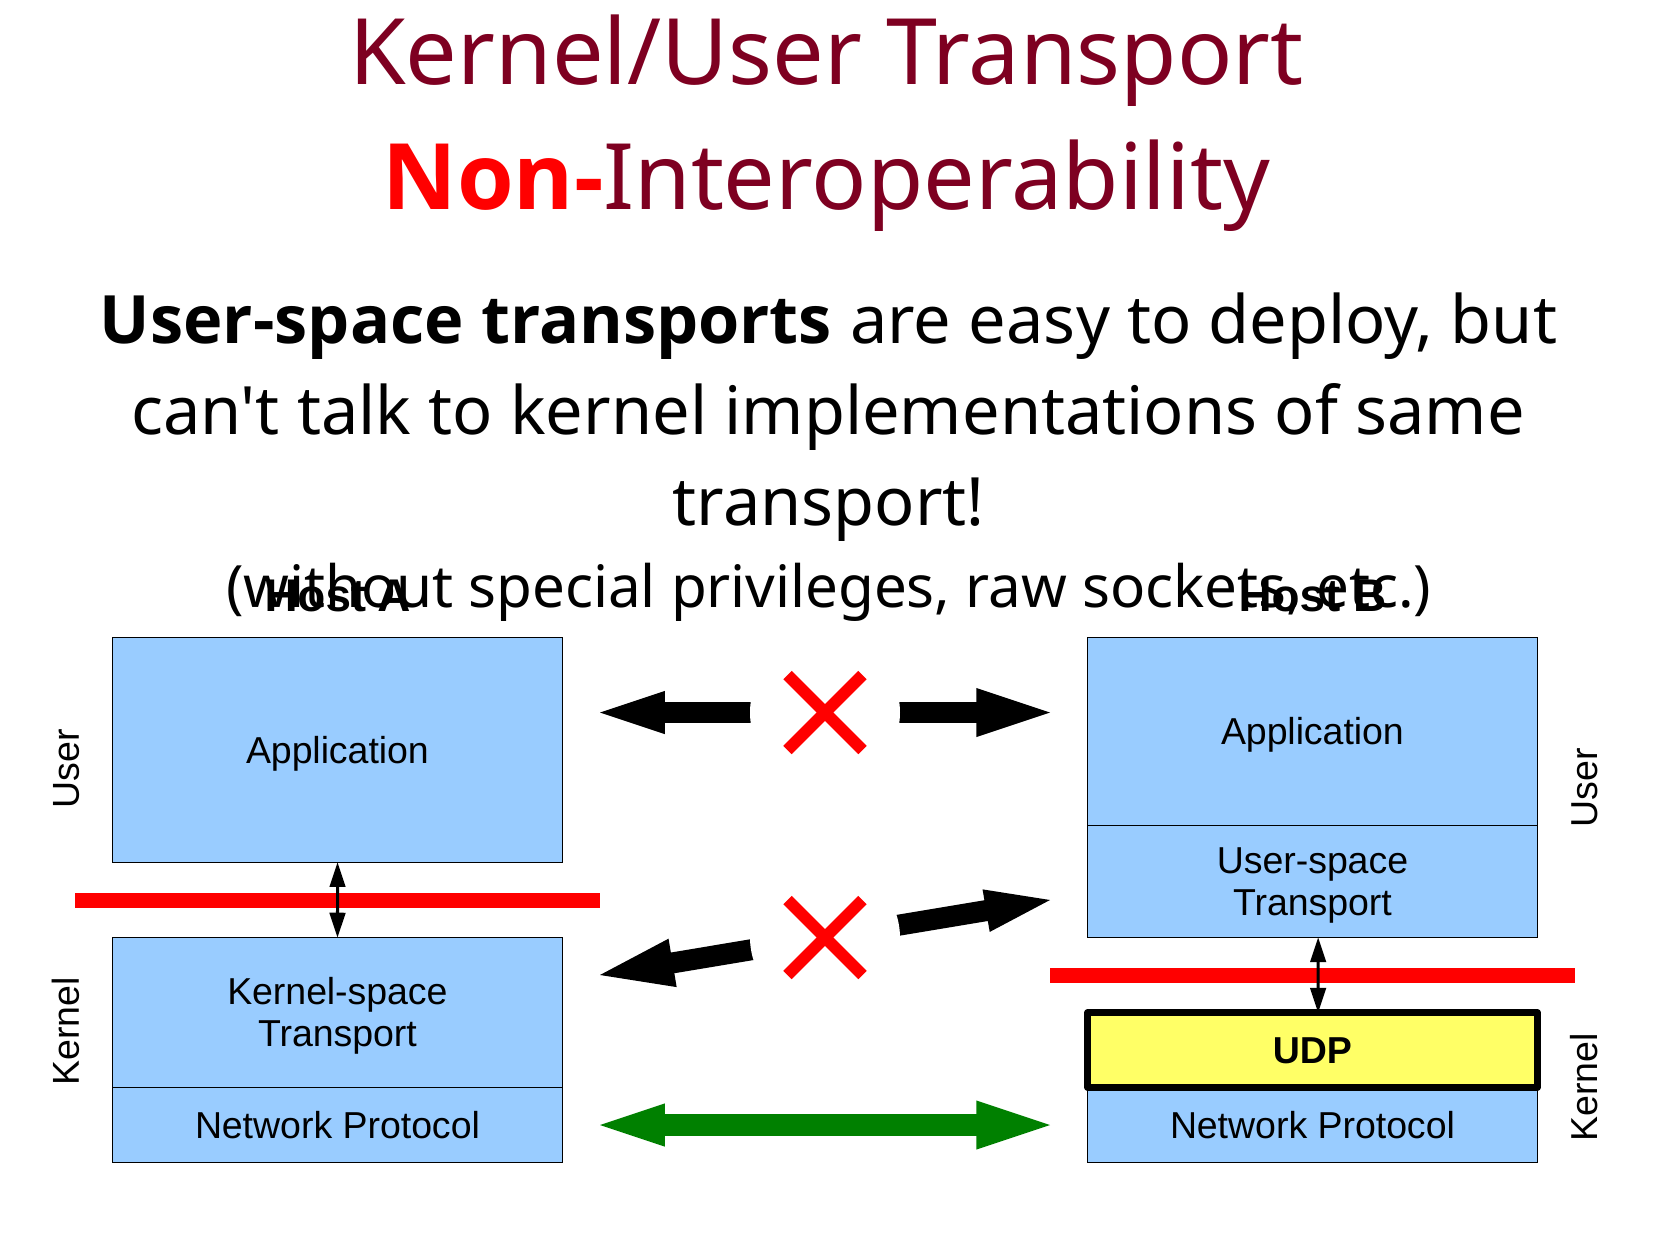

# Kernel/User Transport Non-Interoperability
User-space transports are easy to deploy, but
can't talk to kernel implementations of same transport!
(without special privileges, raw sockets, etc.)
Host A
Host B
Application
Application
User
User
User-space
Transport
Kernel-space
Transport
Kernel
UDP
Kernel
Network Protocol
Network Protocol